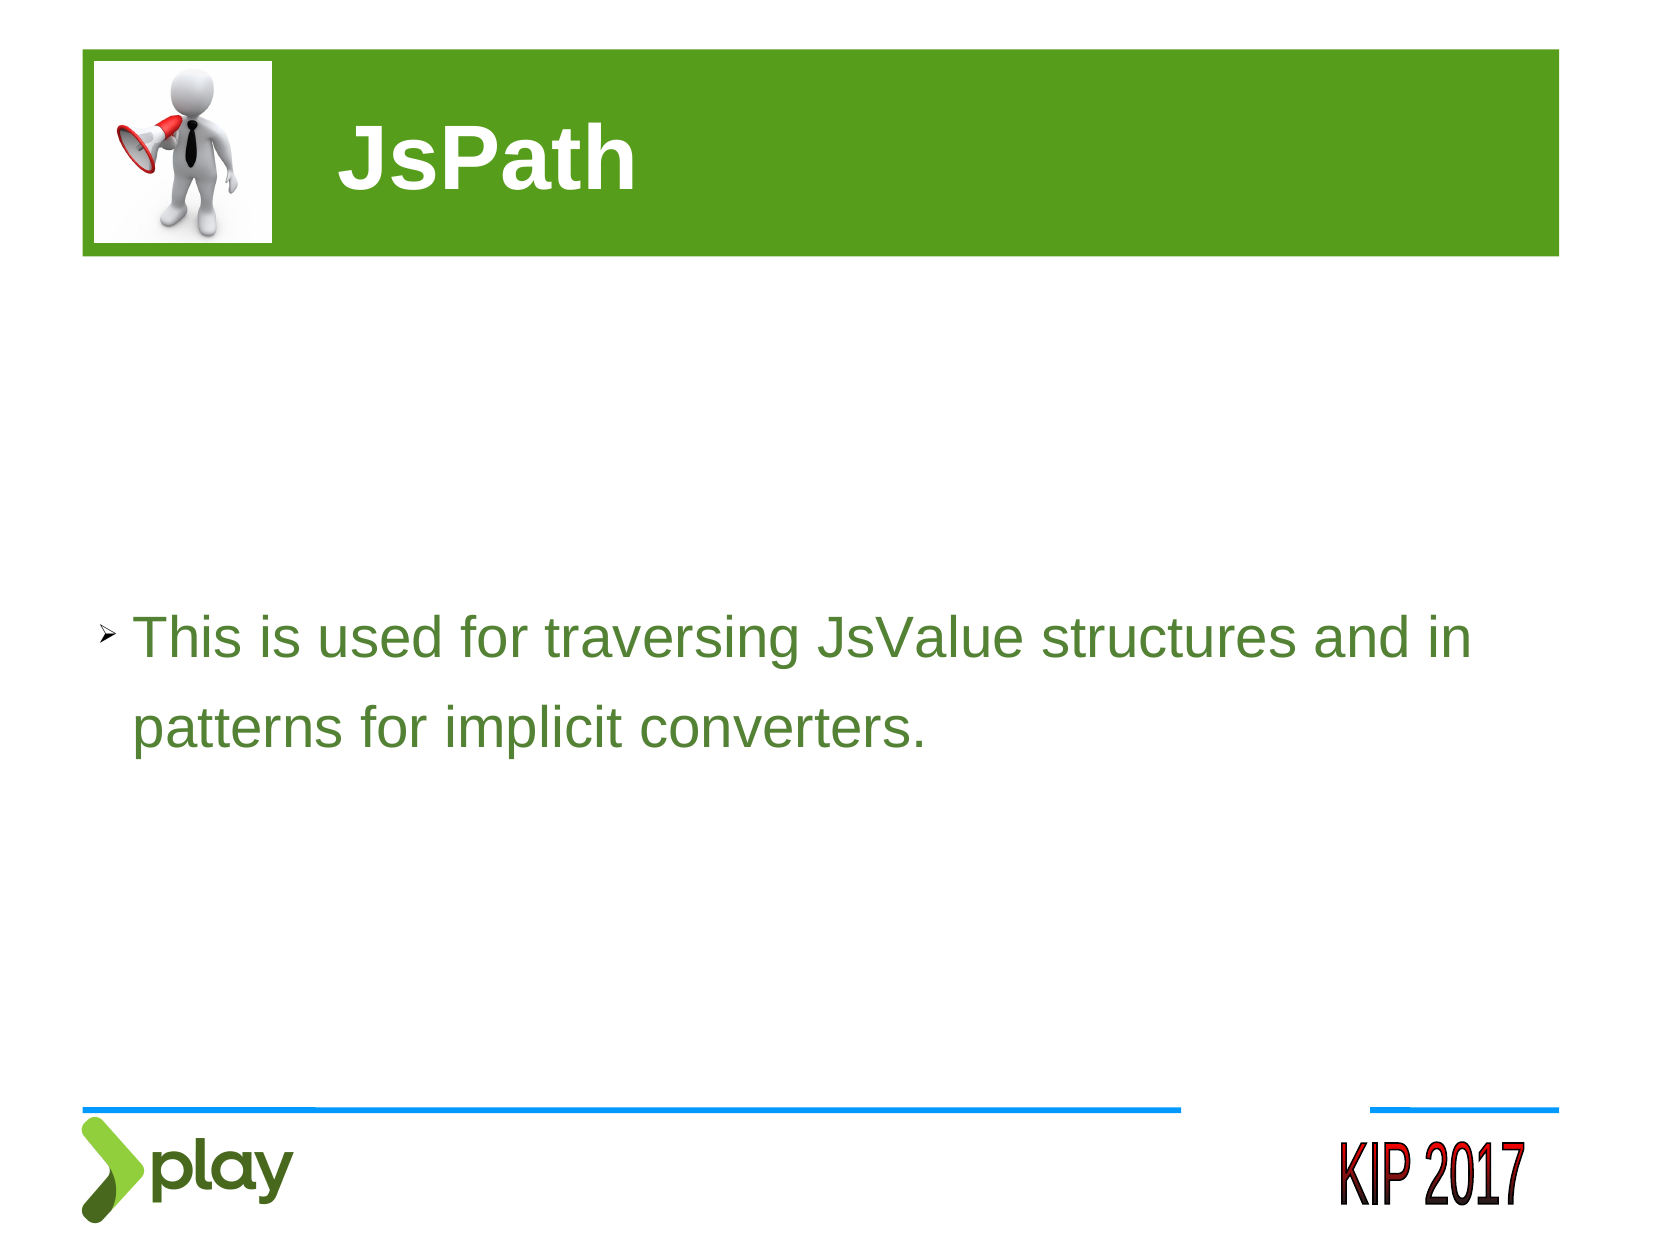

# JsPath
This is used for traversing JsValue structures and in
patterns for implicit converters.